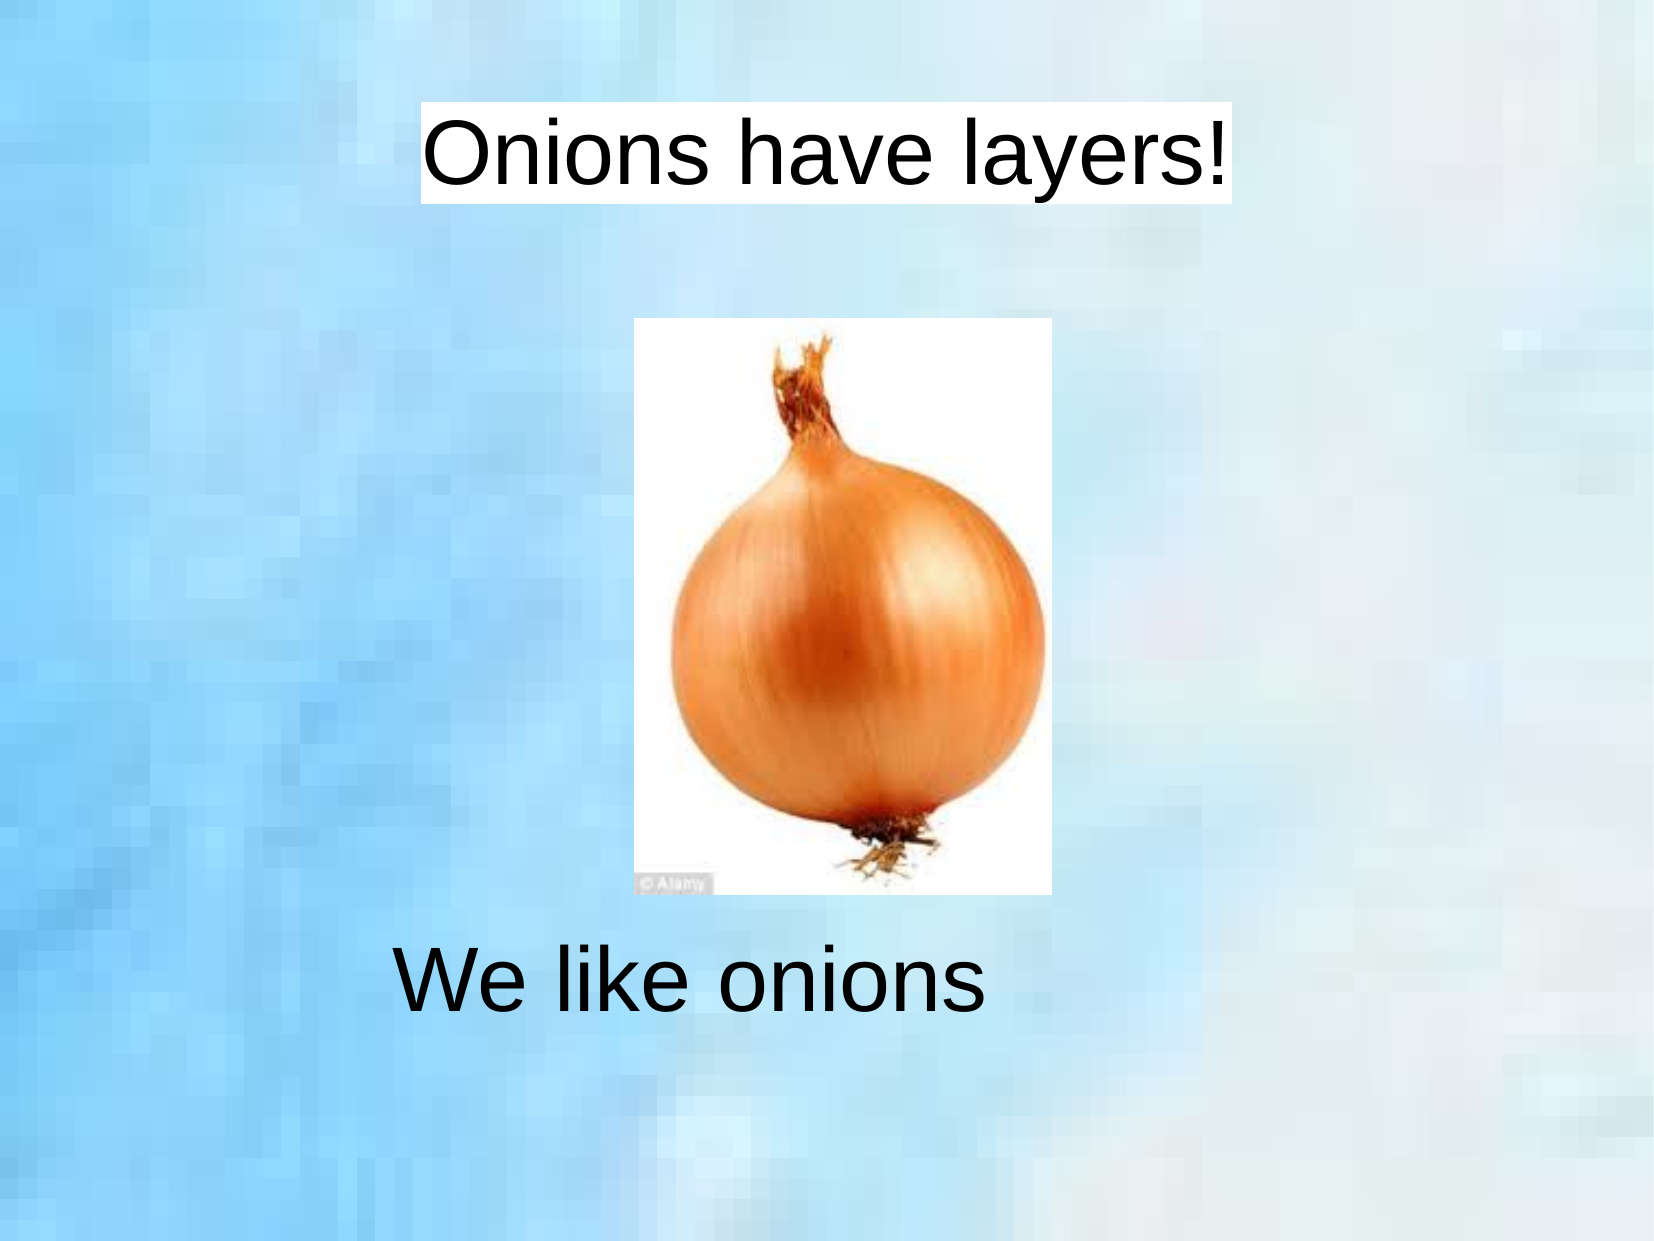

# Onions have layers!
We like onions